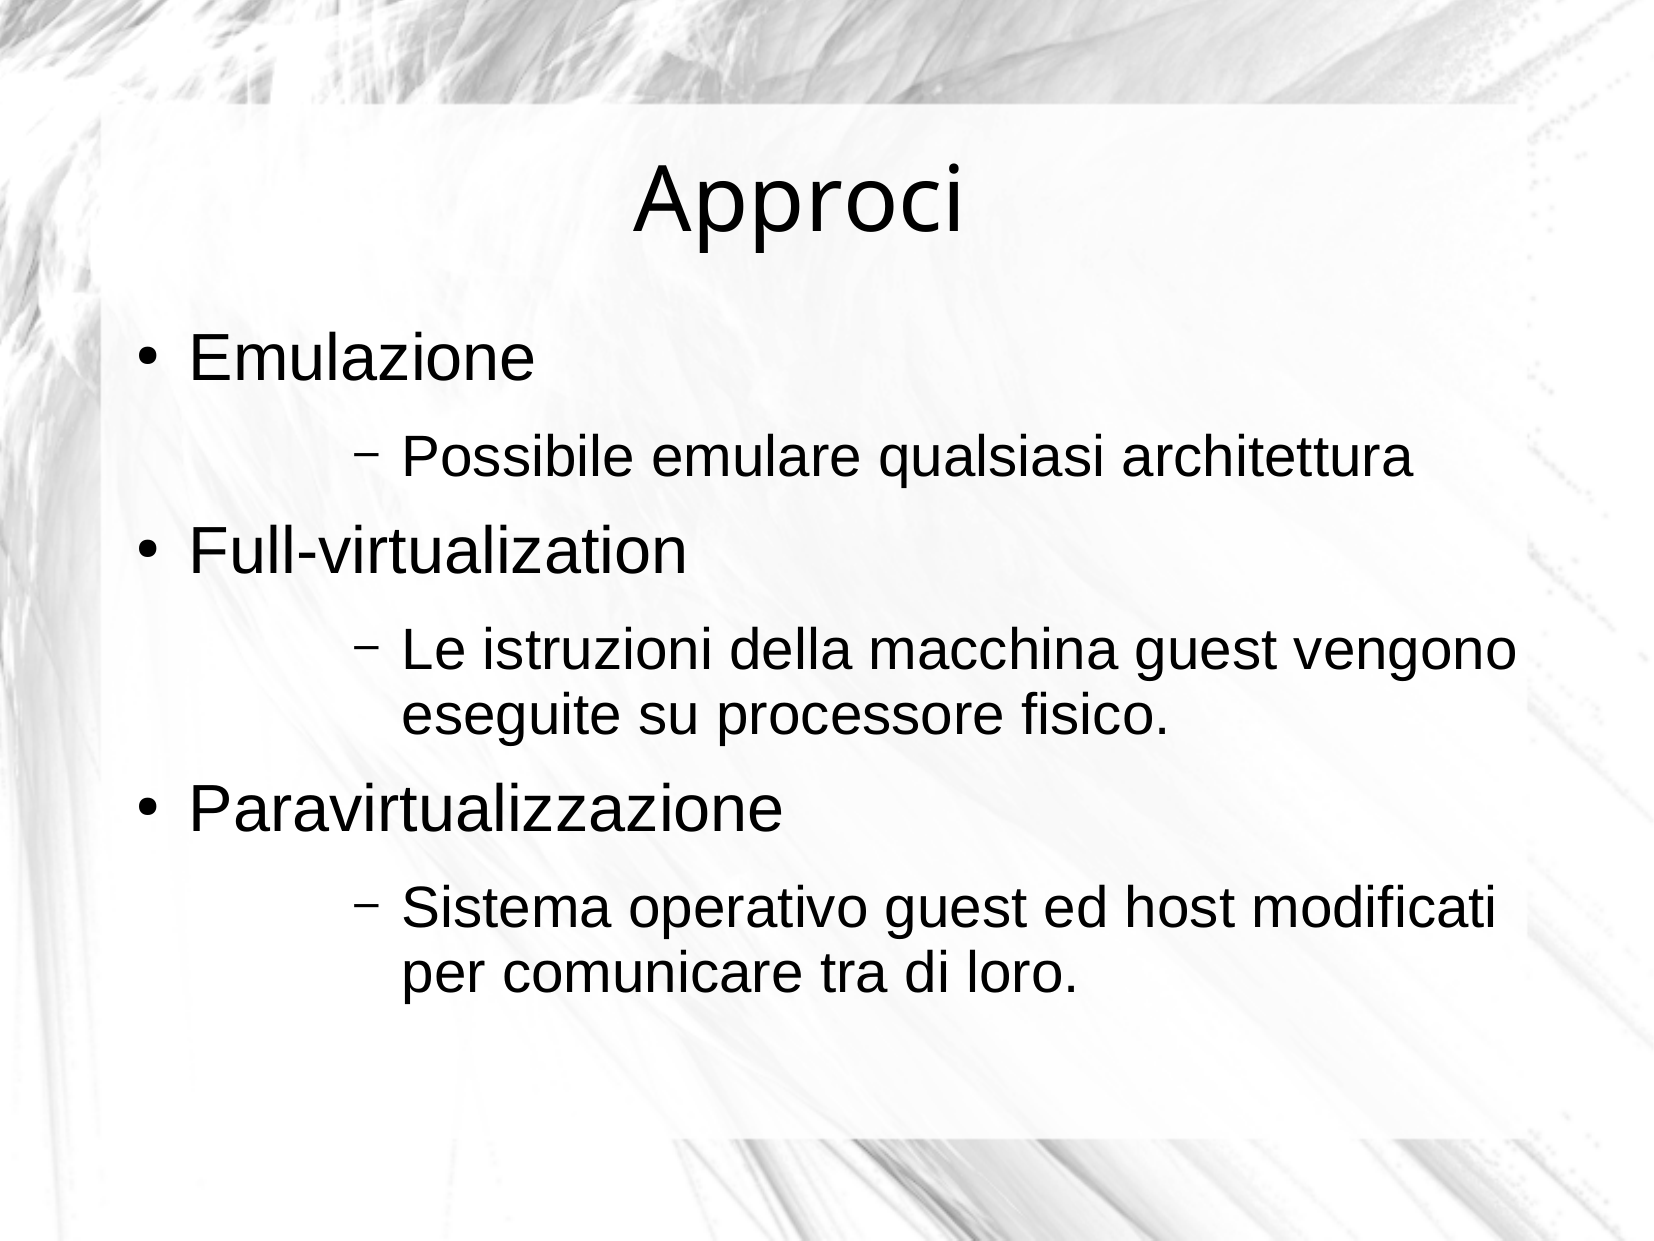

# Approci
Emulazione
Possibile emulare qualsiasi architettura
Full-virtualization
Le istruzioni della macchina guest vengono eseguite su processore fisico.
Paravirtualizzazione
Sistema operativo guest ed host modificati per comunicare tra di loro.